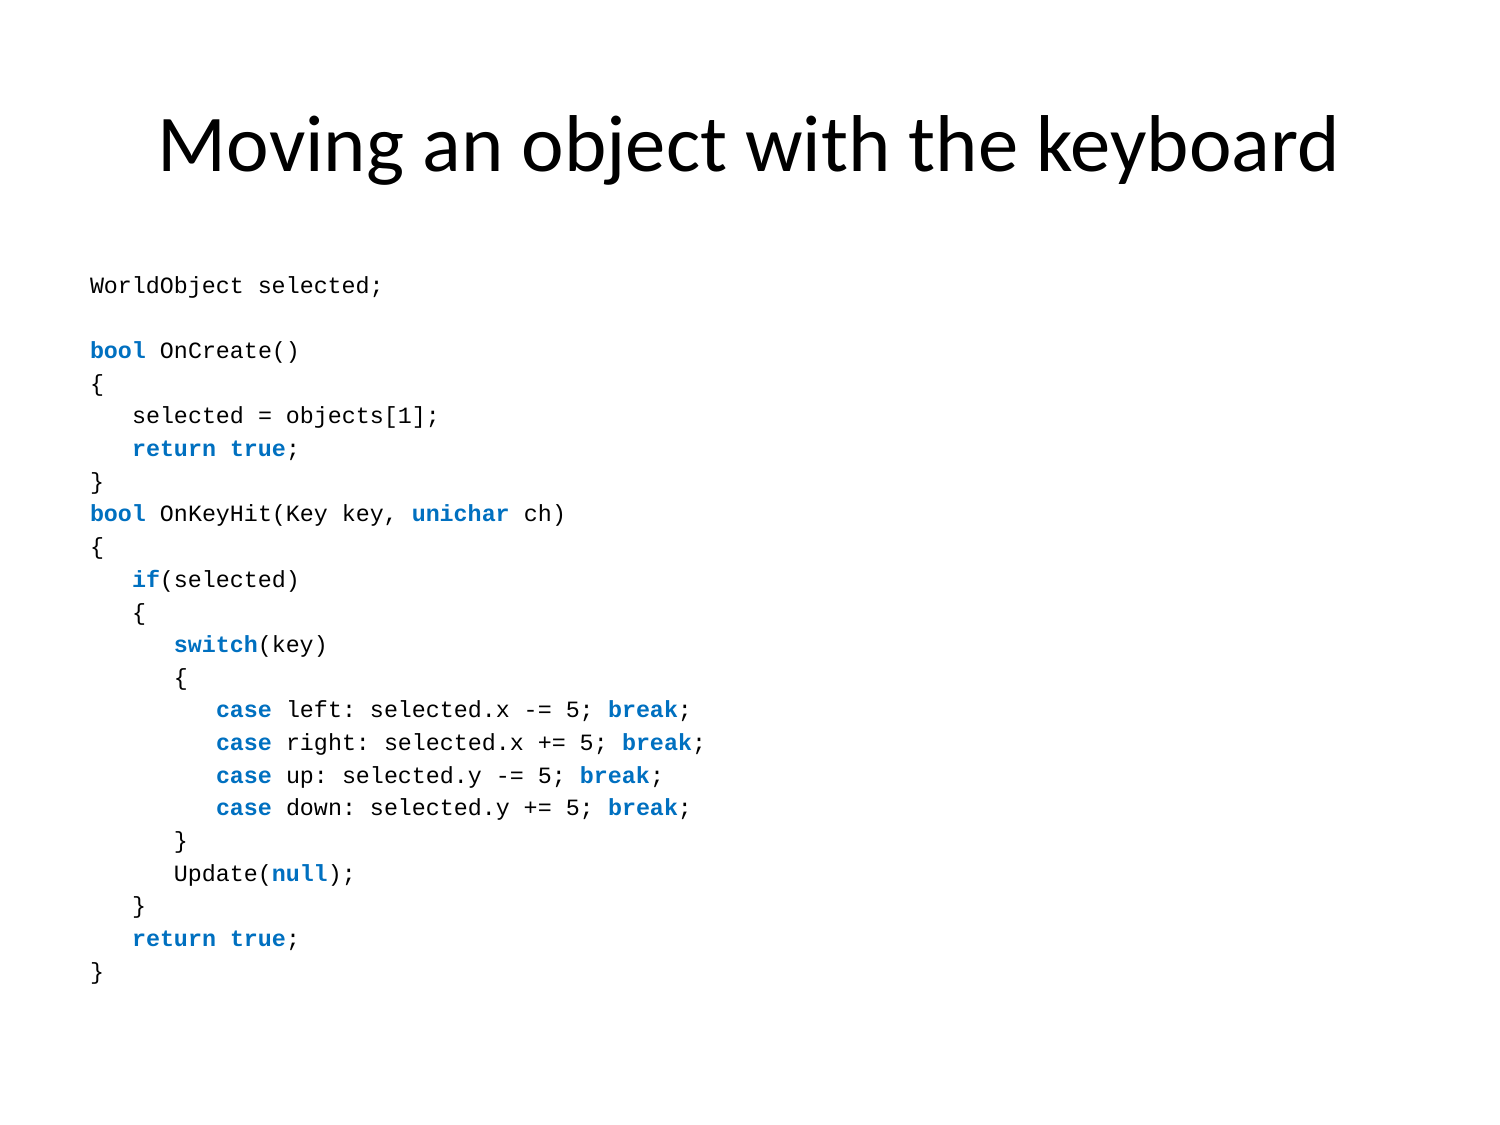

# Moving an object with the keyboard
WorldObject selected;
bool OnCreate()
{
 selected = objects[1];
 return true;
}
bool OnKeyHit(Key key, unichar ch)
{
 if(selected)
 {
 switch(key)
 {
 case left: selected.x -= 5; break;
 case right: selected.x += 5; break;
 case up: selected.y -= 5; break;
 case down: selected.y += 5; break;
 }
 Update(null);
 }
 return true;
}